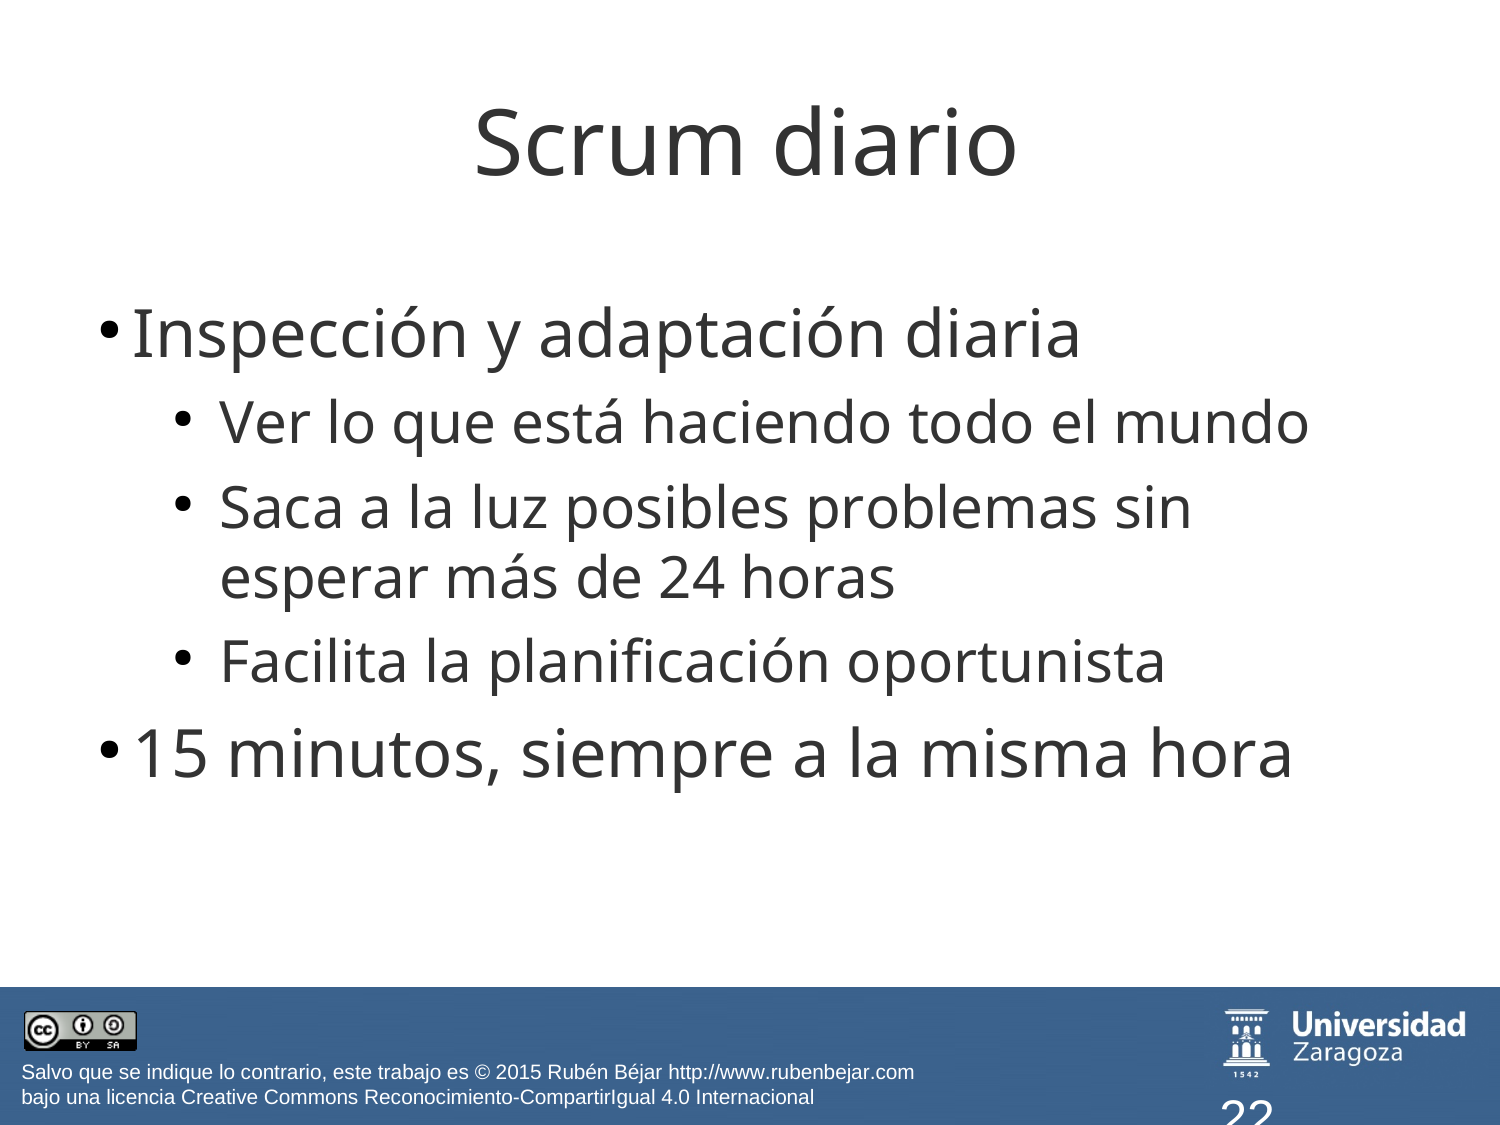

# Scrum diario
Inspección y adaptación diaria
Ver lo que está haciendo todo el mundo
Saca a la luz posibles problemas sin esperar más de 24 horas
Facilita la planificación oportunista
15 minutos, siempre a la misma hora